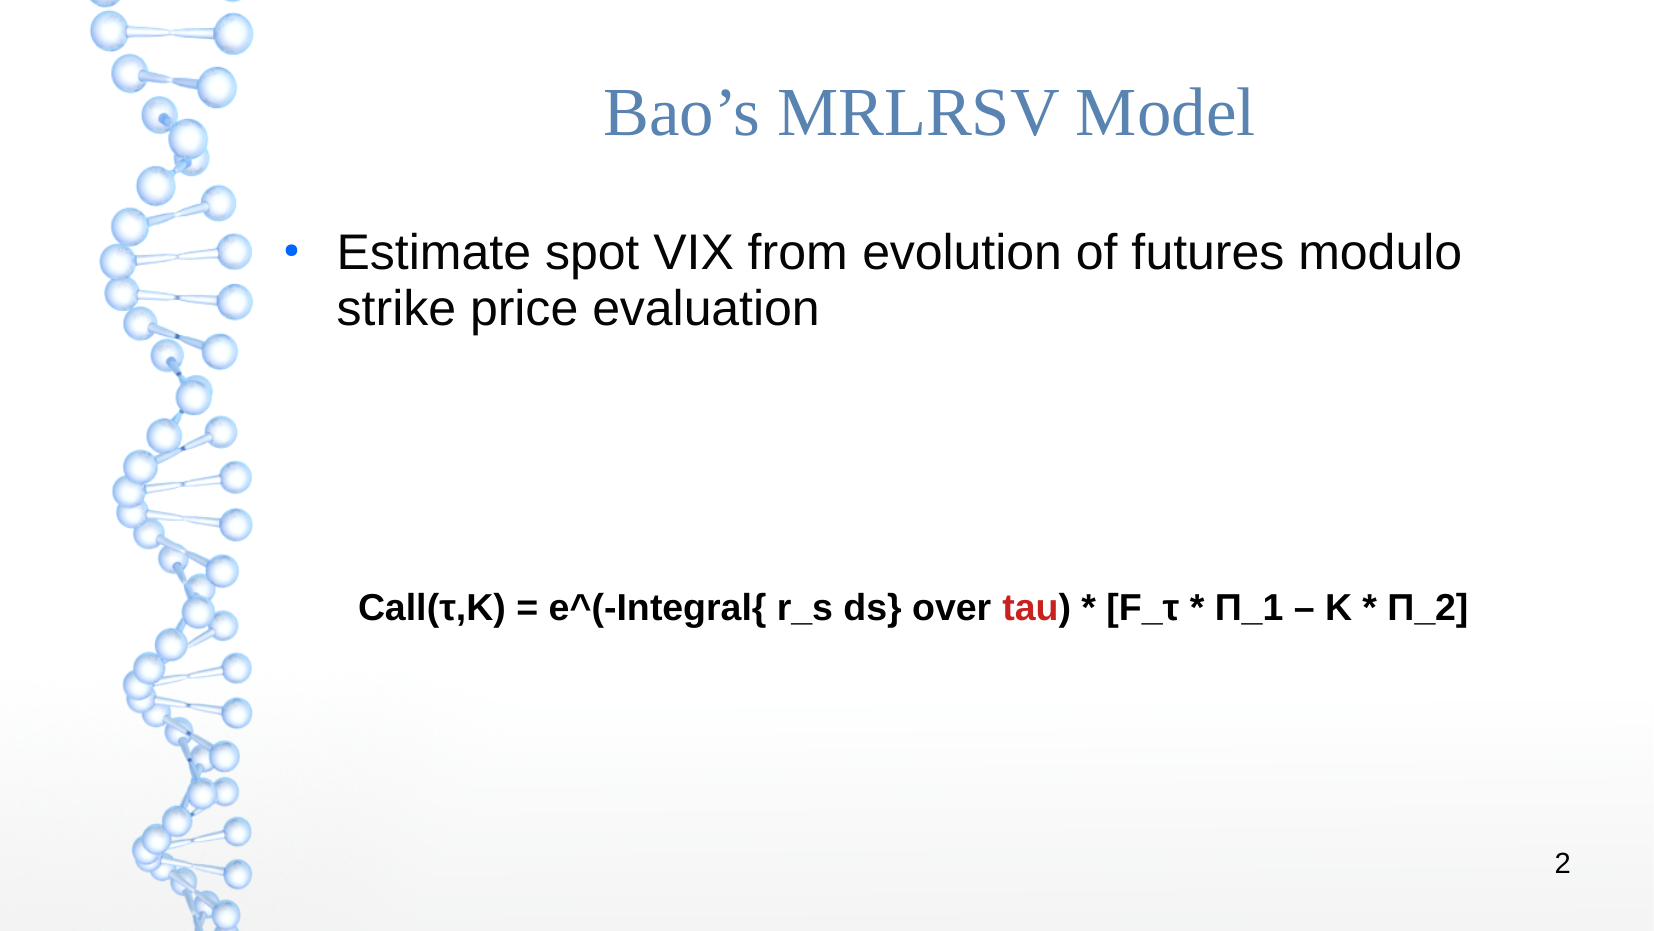

# Bao’s MRLRSV Model
Estimate spot VIX from evolution of futures modulo strike price evaluation
Call(τ,K) = e^(-Integral{ r_s ds} over tau) * [F_τ * Π_1 – K * Π_2]
2